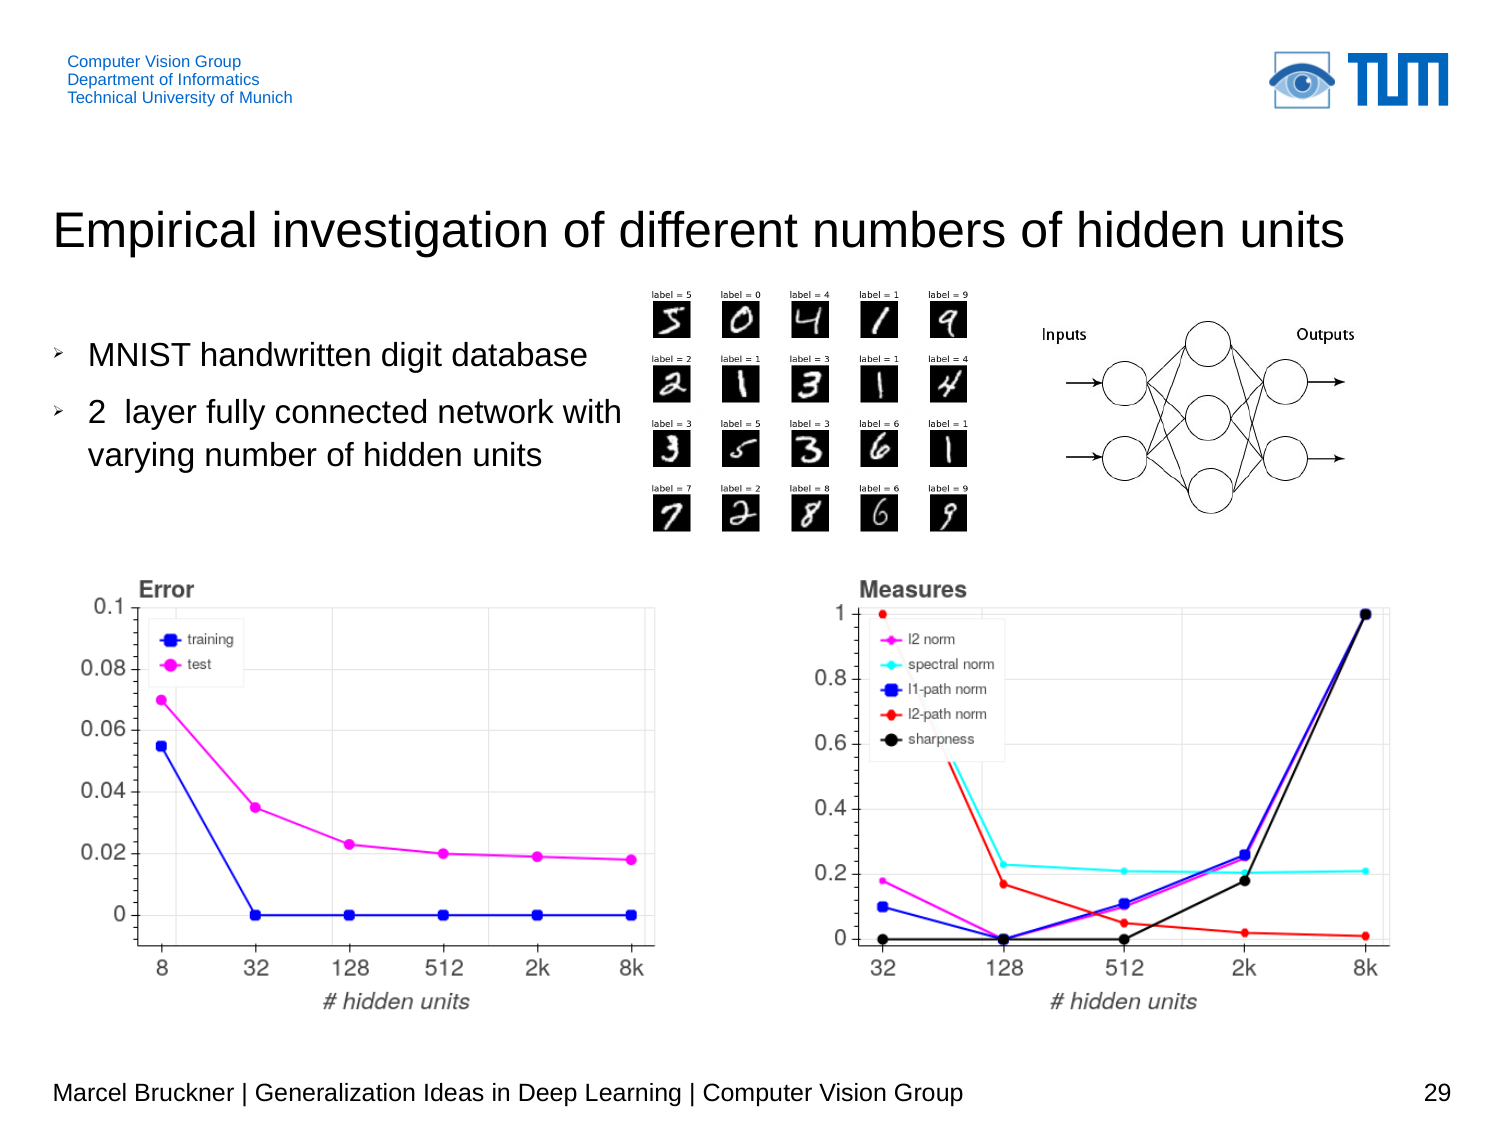

# Empirical investigation of different numbers of hidden units
MNIST handwritten digit database
2 layer fully connected network with varying number of hidden units
Marcel Bruckner | Generalization Ideas in Deep Learning | Computer Vision Group
29